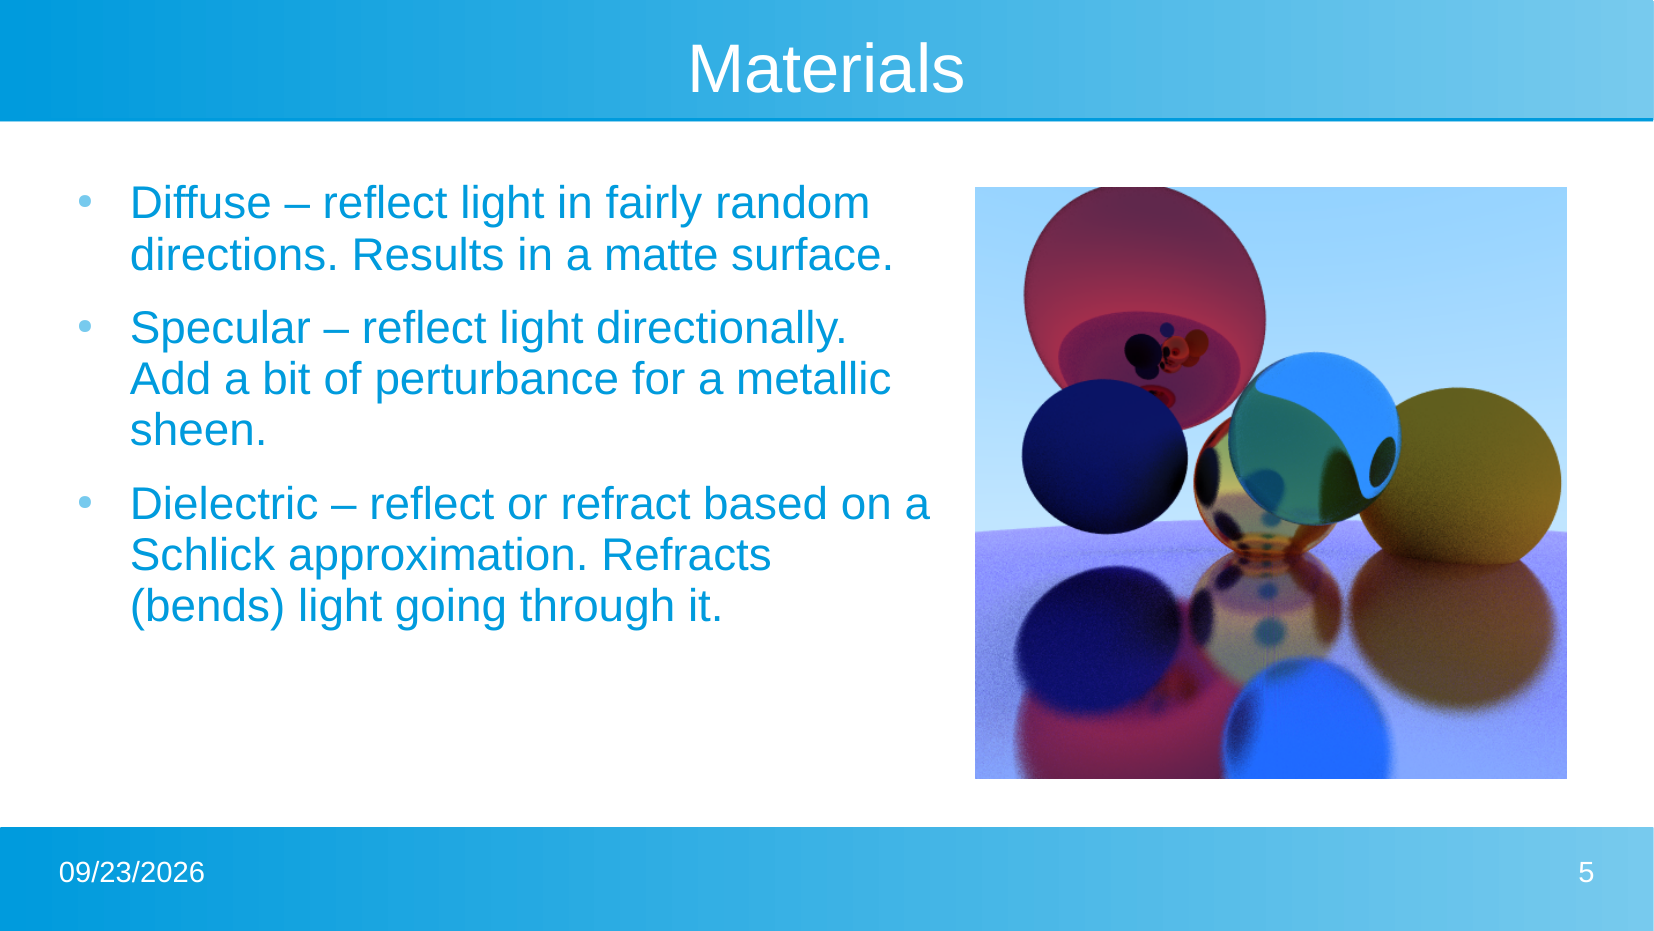

# Materials
Diffuse – reflect light in fairly random directions. Results in a matte surface.
Specular – reflect light directionally. Add a bit of perturbance for a metallic sheen.
Dielectric – reflect or refract based on a Schlick approximation. Refracts (bends) light going through it.
5